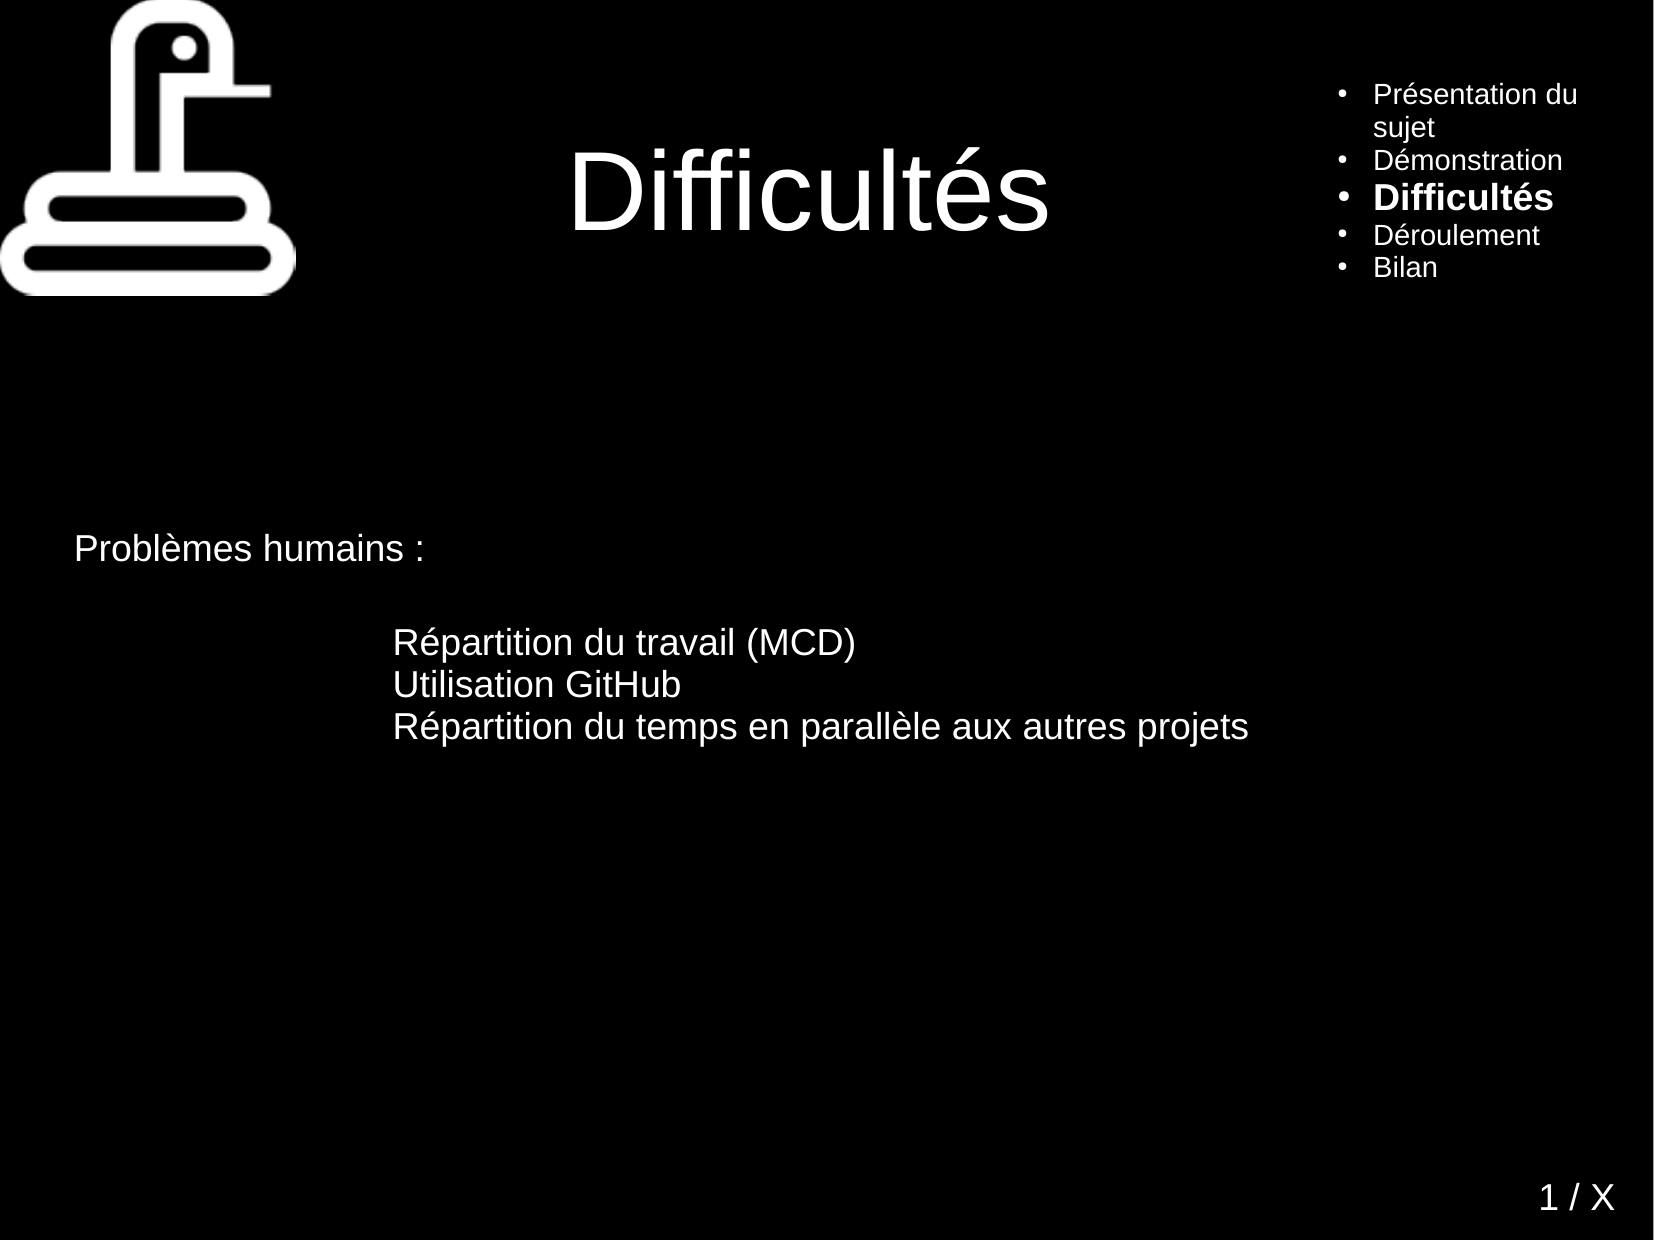

Présentation du sujet
Démonstration
Difficultés
Déroulement
Bilan
# Difficultés
Problèmes humains :
Répartition du travail (MCD)
Utilisation GitHub
Répartition du temps en parallèle aux autres projets
1 / X